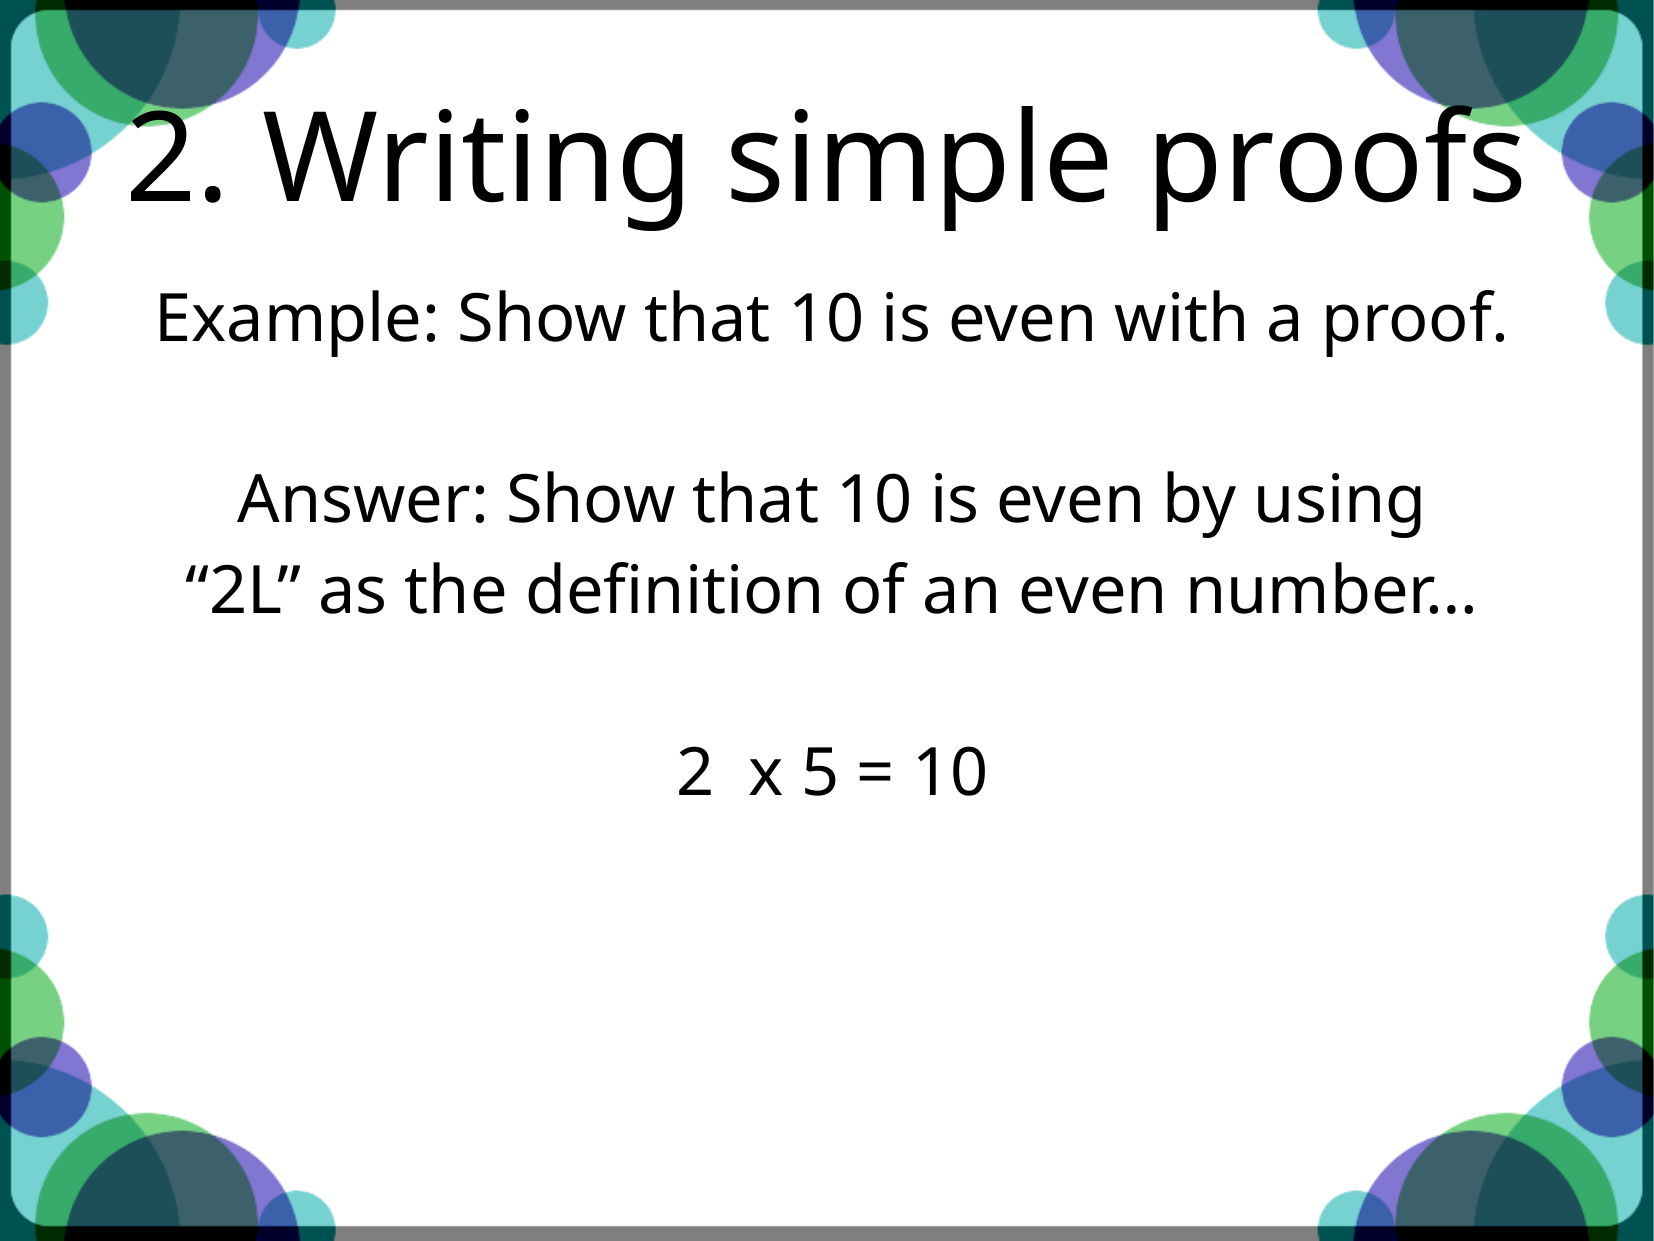

# 2. Writing simple proofs
Example: Show that 10 is even with a proof.
Answer: Show that 10 is even by using
“2L” as the definition of an even number…
2 x 5 = 10